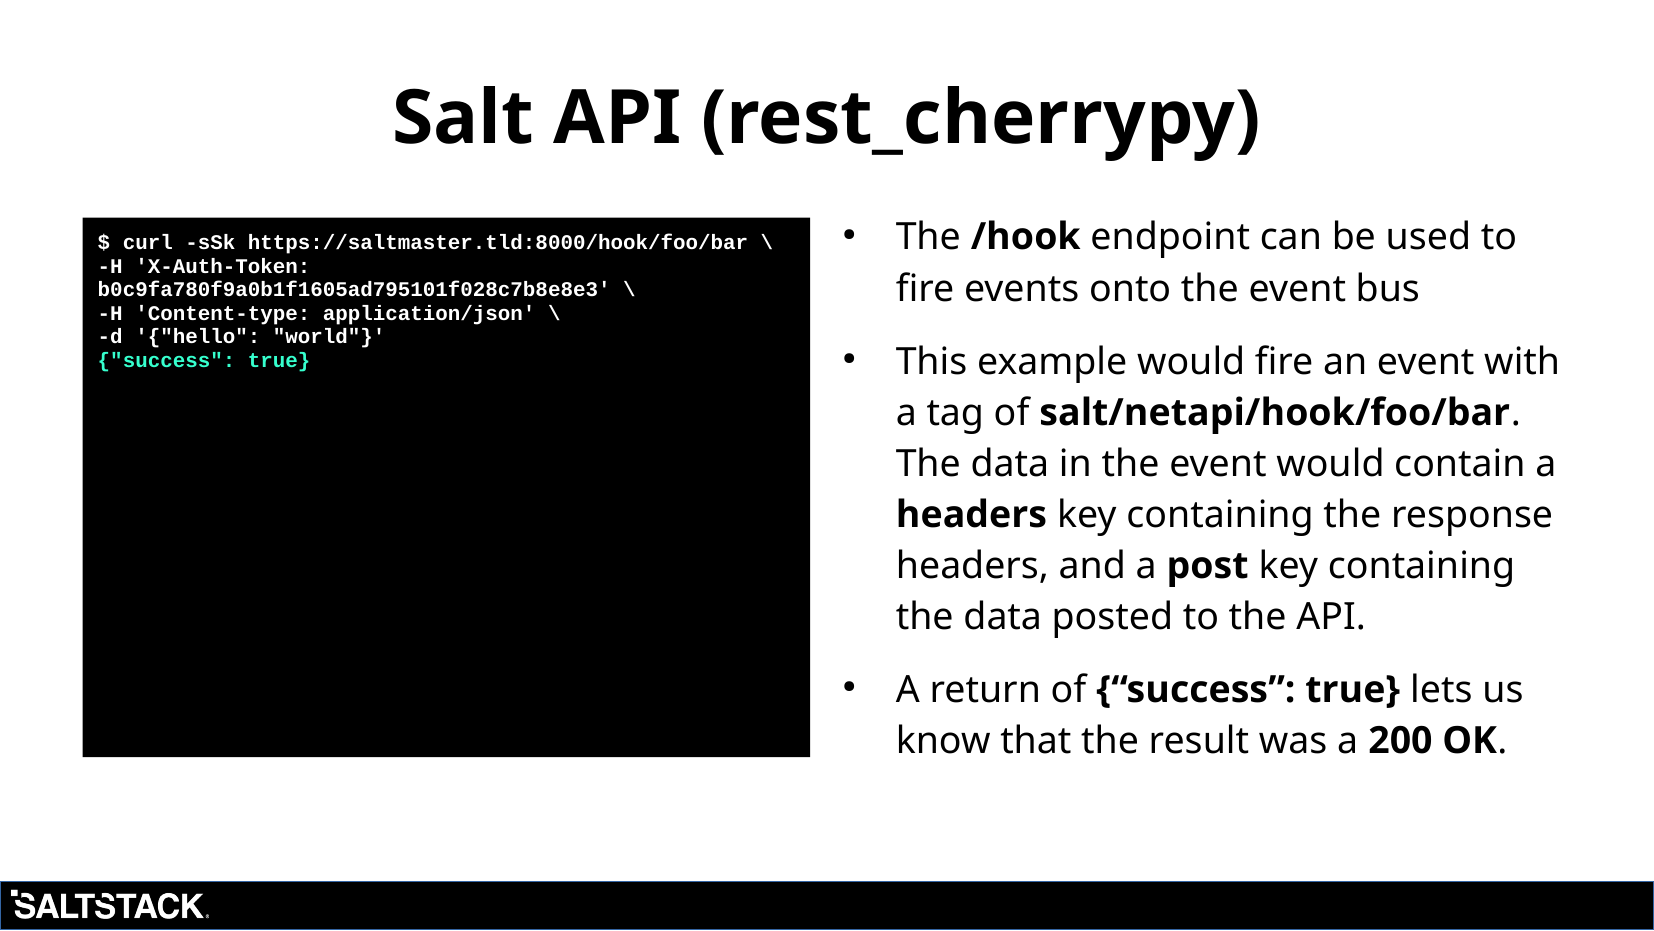

# Salt API (rest_cherrypy)
The /hook​ endpoint can be used to fire events onto the event bus
This example would fire an event with a tag of salt/netapi/hook/foo/bar. The data in the event would contain a headers key containing the response headers, and a post key containing the data posted to the API.
A return of {“success”: true} lets us know that the result was a 200 OK.
$ curl -sSk https://saltmaster.tld:8000/hook/foo/bar \
-H 'X-Auth-Token: b0c9fa780f9a0b1f1605ad795101f028c7b8e8e3' \
-H 'Content-type: application/json' \
-d '{"hello": "world"}'
{"success": true}